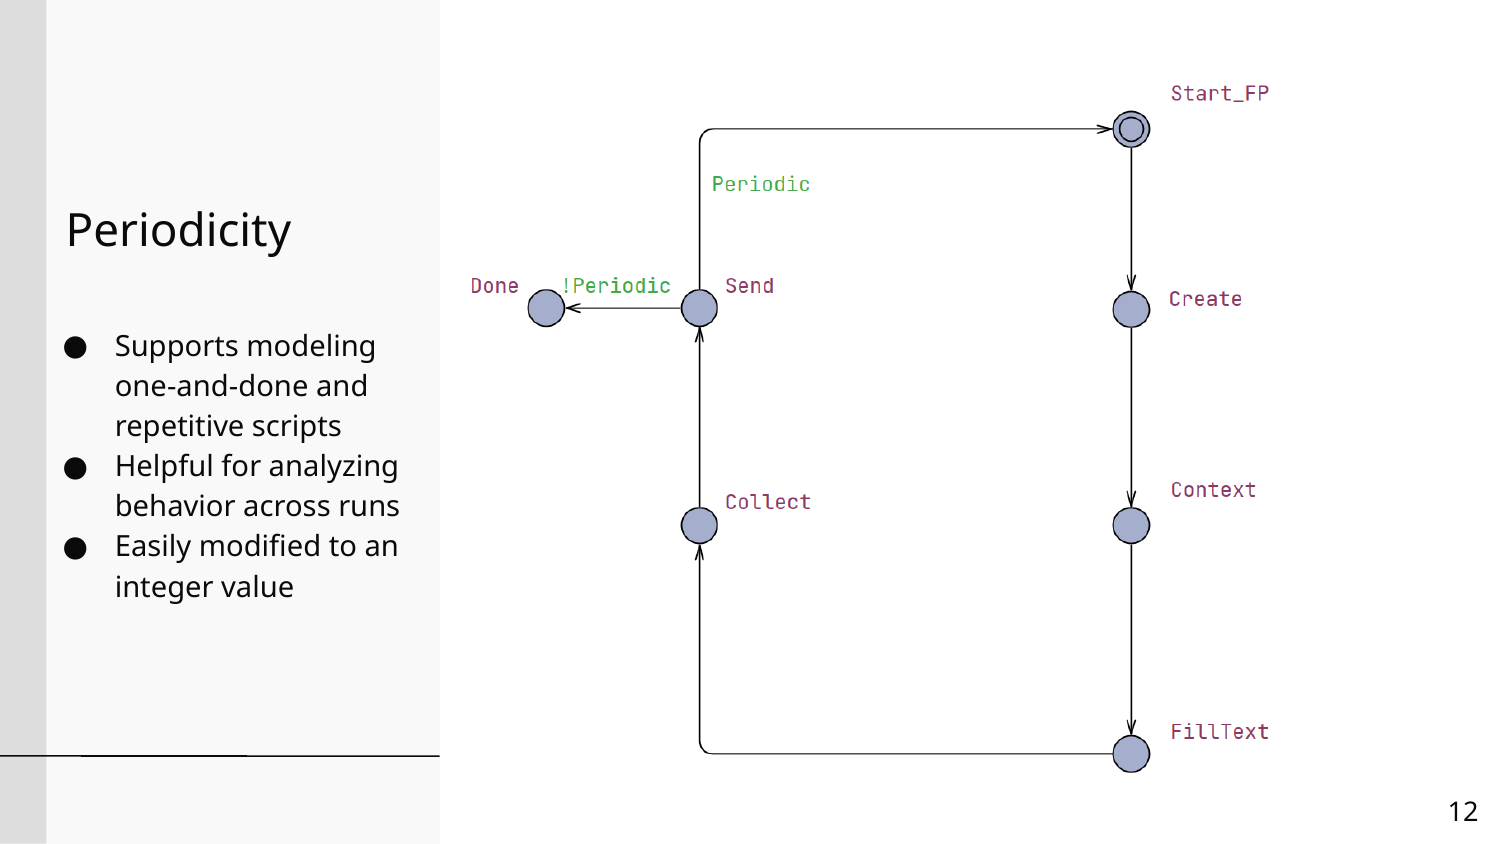

# Periodicity
Supports modeling one-and-done and repetitive scripts
Helpful for analyzing behavior across runs
Easily modified to an integer value